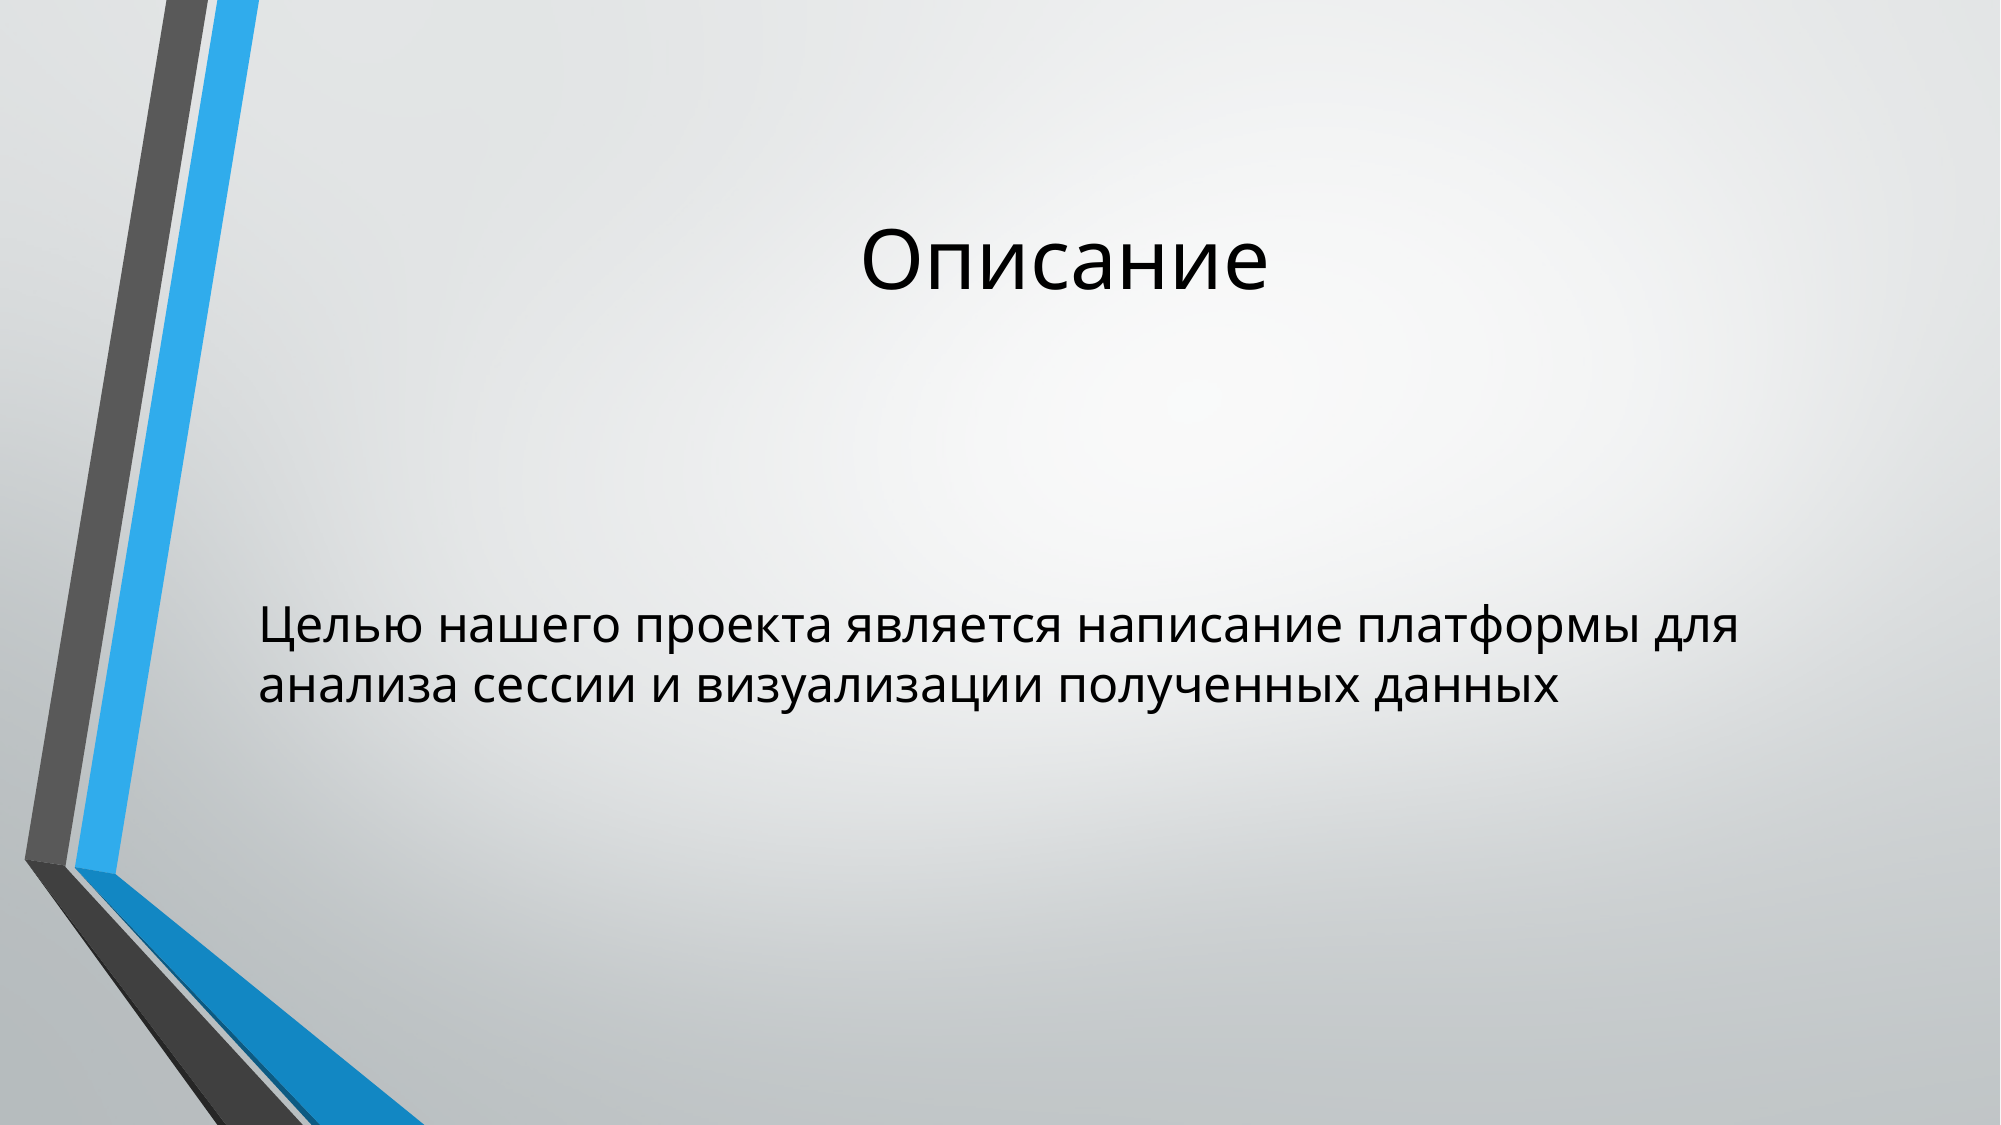

# Описание
Целью нашего проекта является написание платформы для анализа сессии и визуализации полученных данных